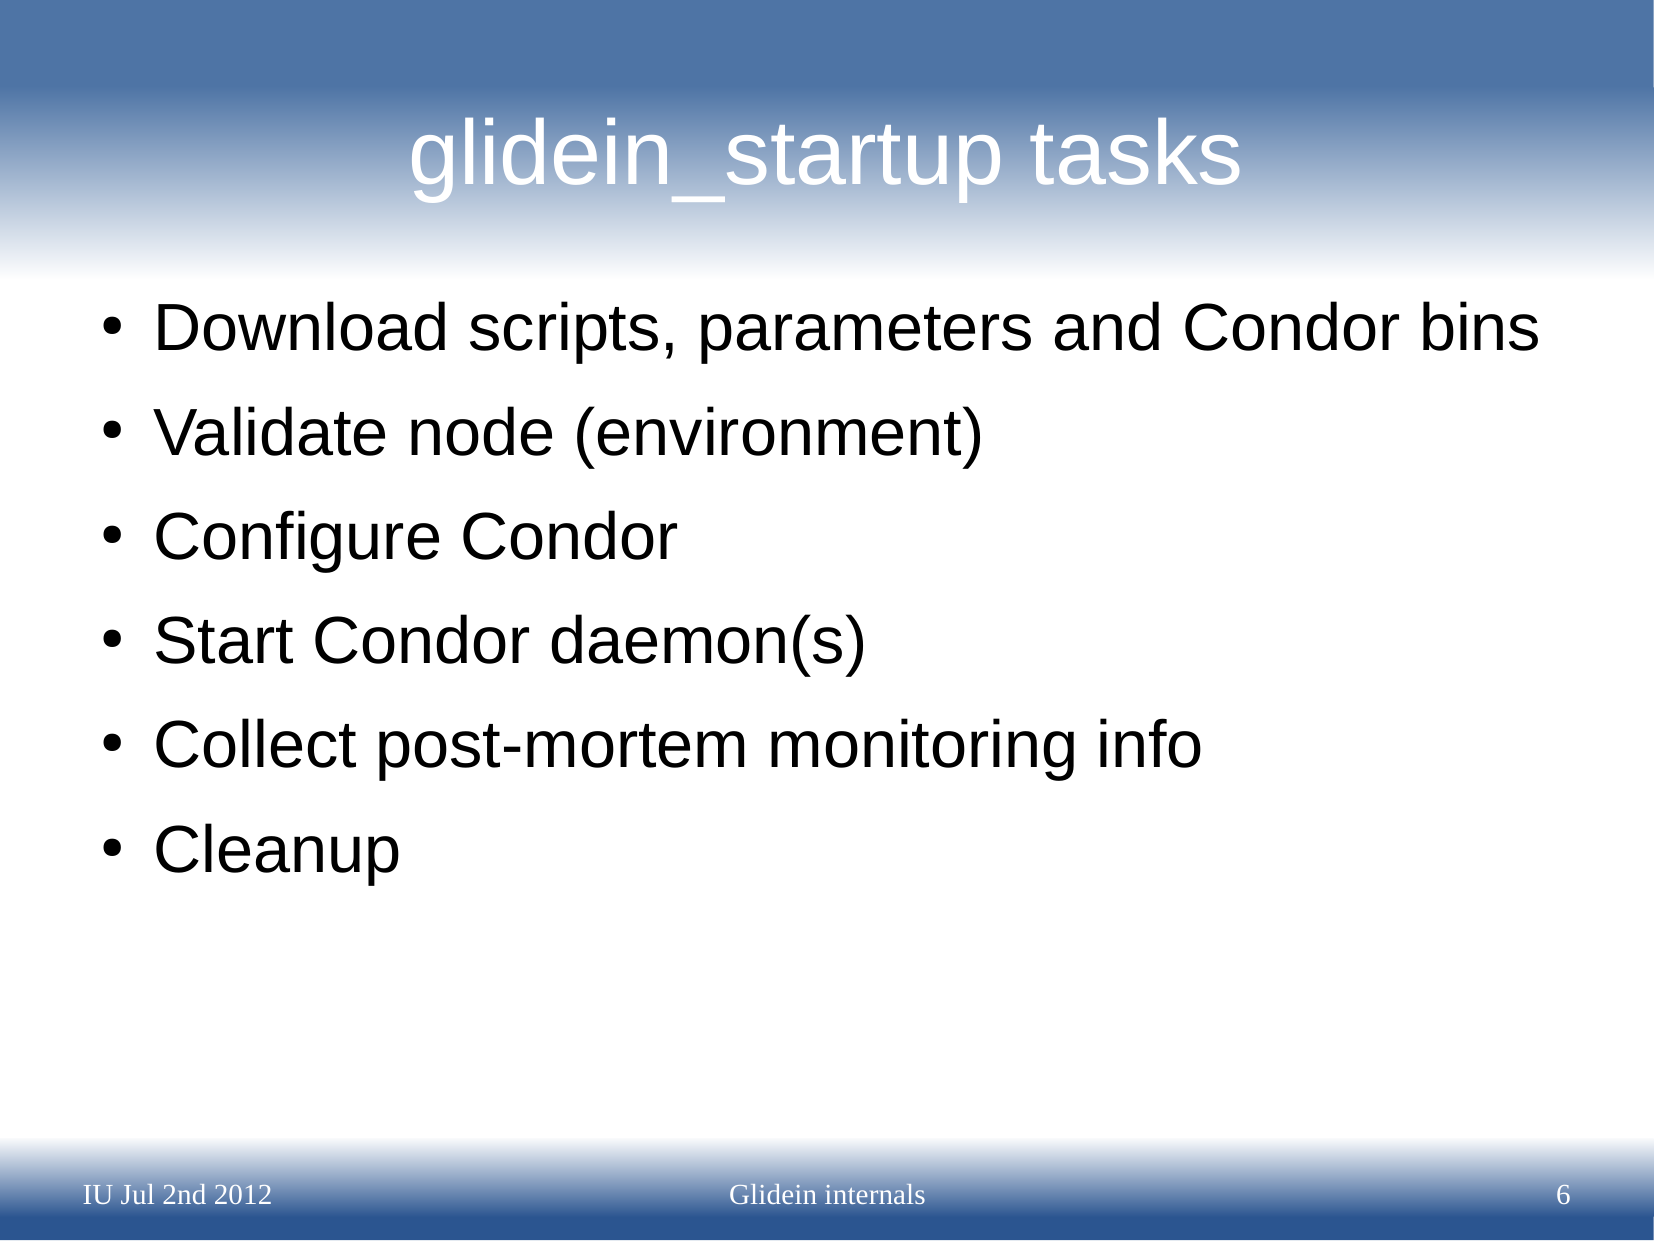

# glidein_startup tasks
Download scripts, parameters and Condor bins
Validate node (environment)
Configure Condor
Start Condor daemon(s)
Collect post-mortem monitoring info
Cleanup
IU Jul 2nd 2012
Glidein internals
6